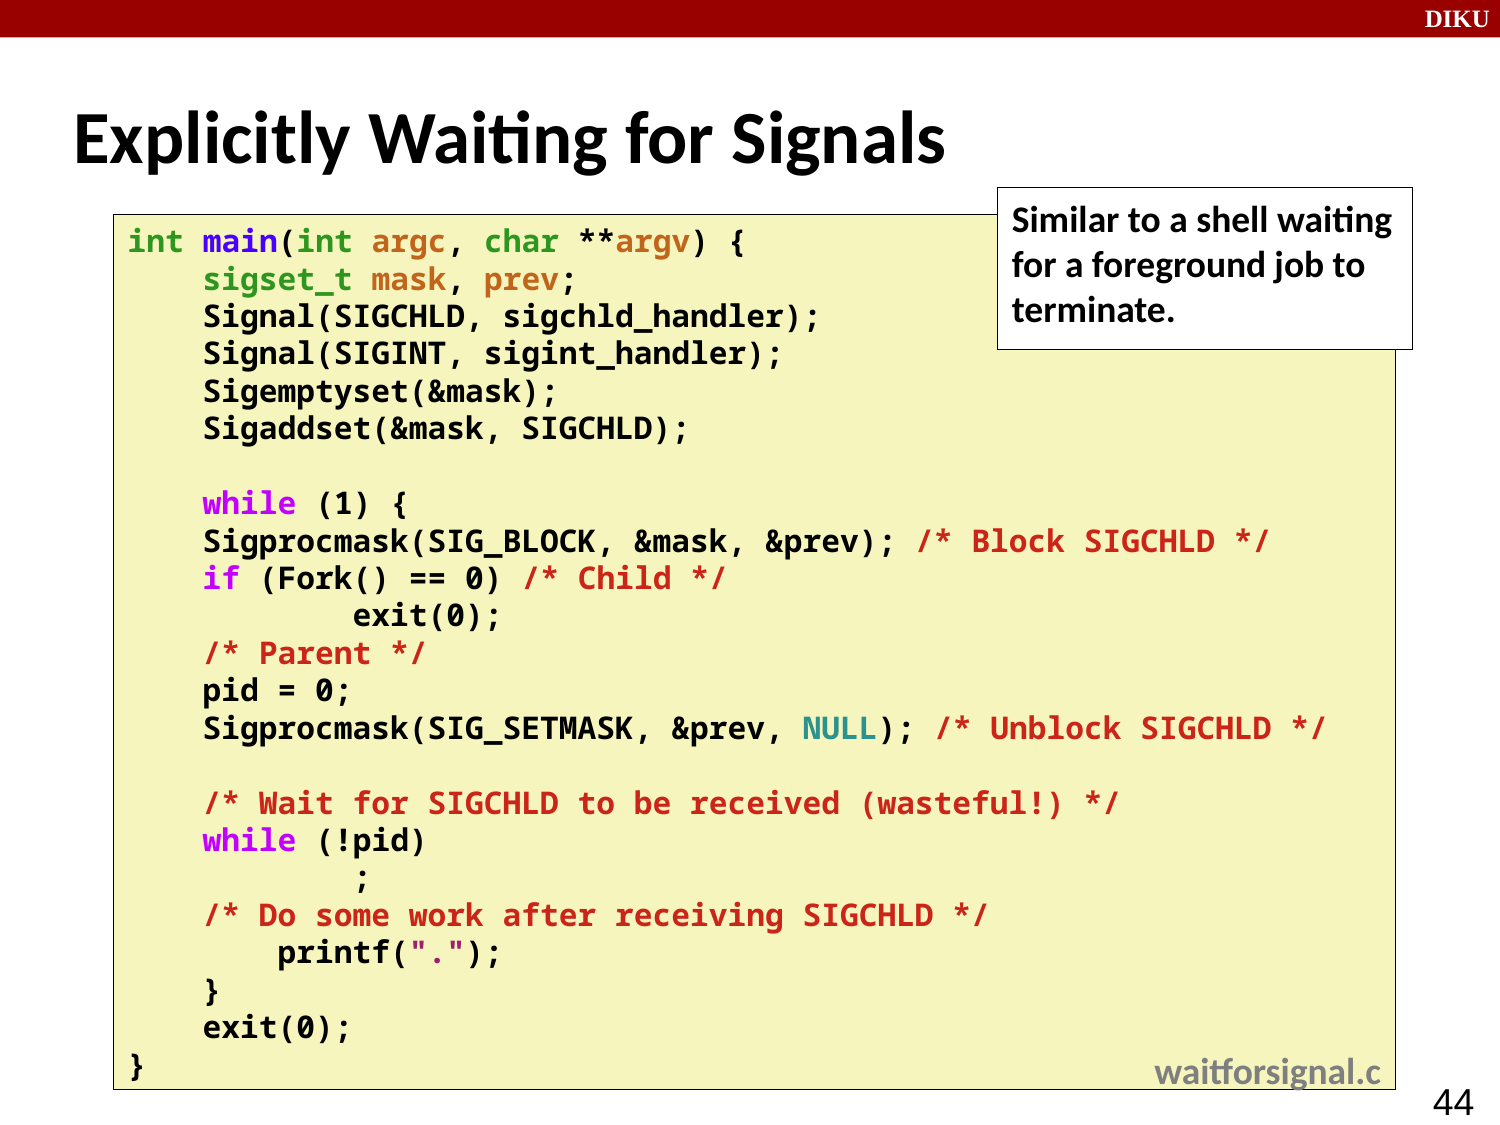

Explicitly Waiting for Signals
Similar to a shell waiting
for a foreground job to
terminate.
int main(int argc, char **argv) {
 sigset_t mask, prev;
 Signal(SIGCHLD, sigchld_handler);
 Signal(SIGINT, sigint_handler);
 Sigemptyset(&mask);
 Sigaddset(&mask, SIGCHLD);
 while (1) {
	Sigprocmask(SIG_BLOCK, &mask, &prev); /* Block SIGCHLD */
	if (Fork() == 0) /* Child */
 exit(0);
	/* Parent */
	pid = 0;
	Sigprocmask(SIG_SETMASK, &prev, NULL); /* Unblock SIGCHLD */
	/* Wait for SIGCHLD to be received (wasteful!) */
	while (!pid)
 ;
	/* Do some work after receiving SIGCHLD */
 printf(".");
 }
 exit(0);
}
waitforsignal.c